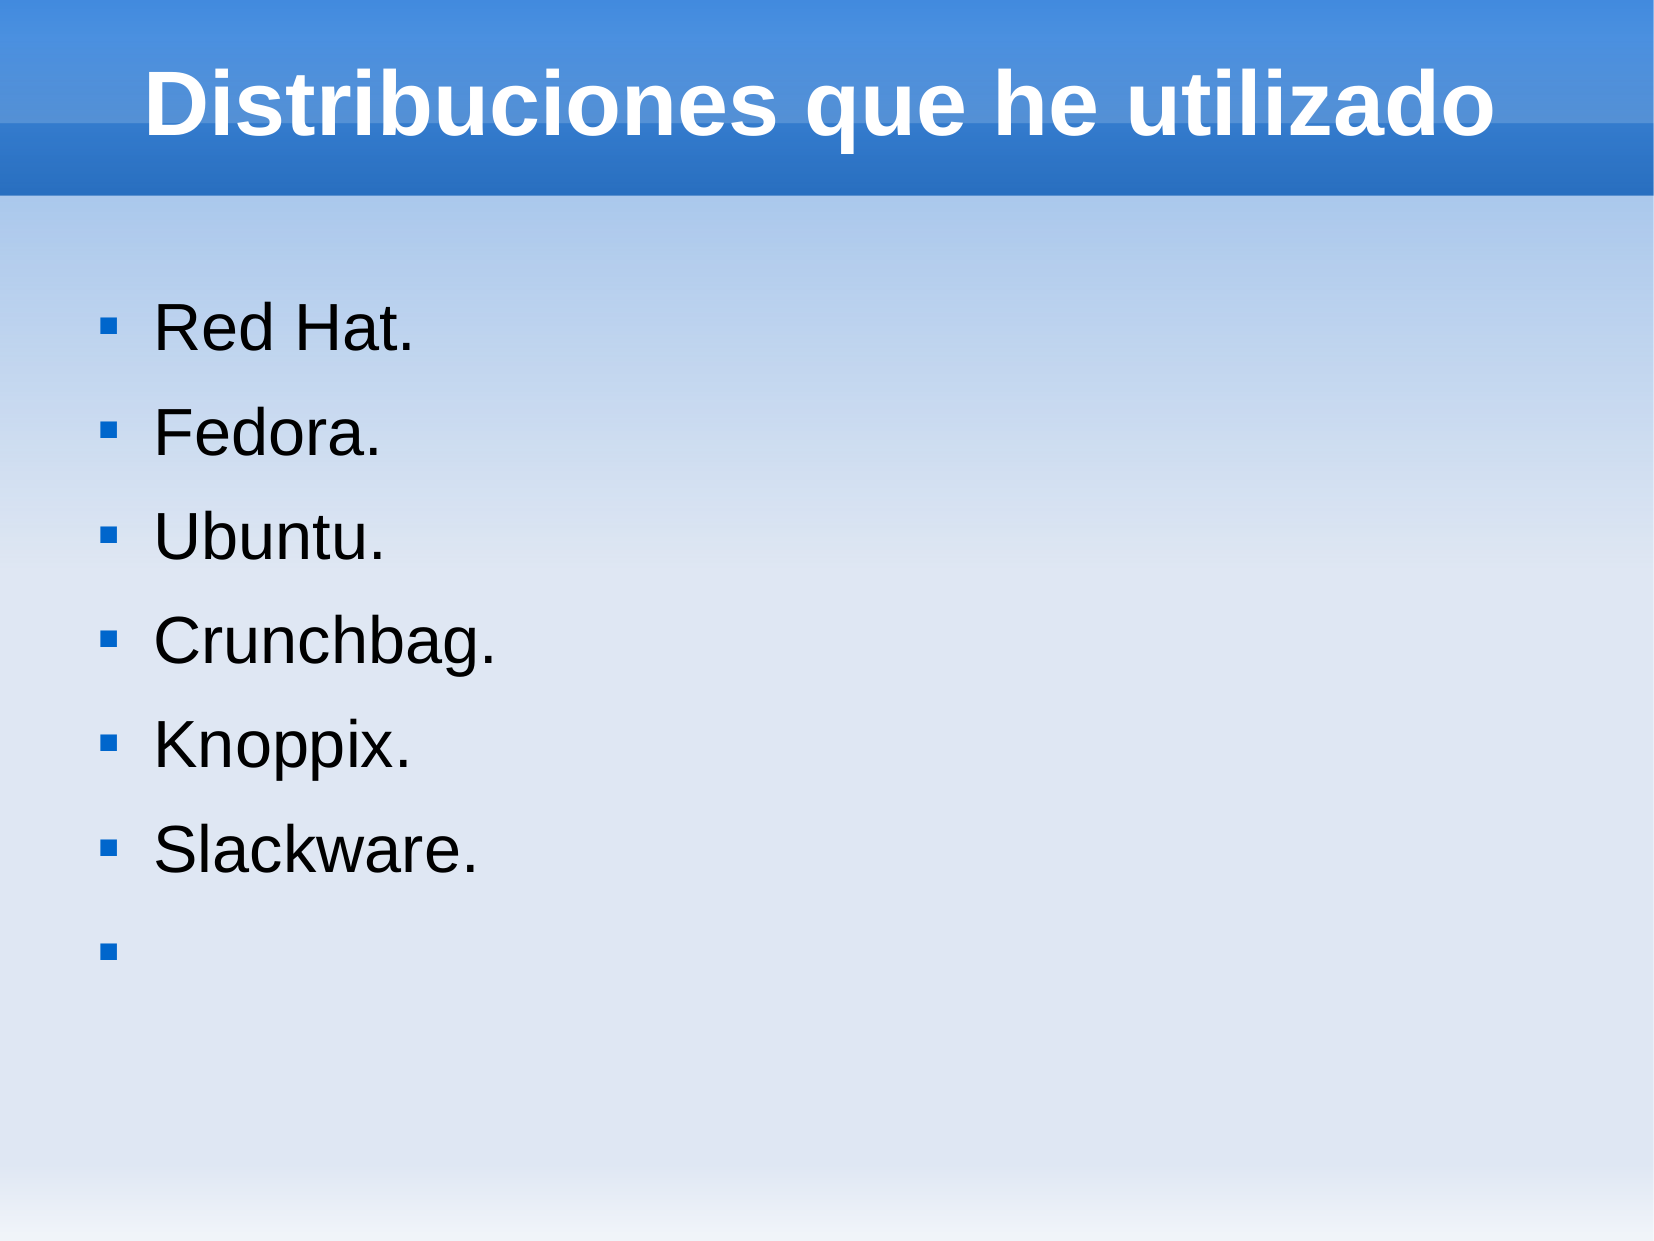

# Distribuciones que he utilizado
Red Hat.
Fedora.
Ubuntu.
Crunchbag.
Knoppix.
Slackware.